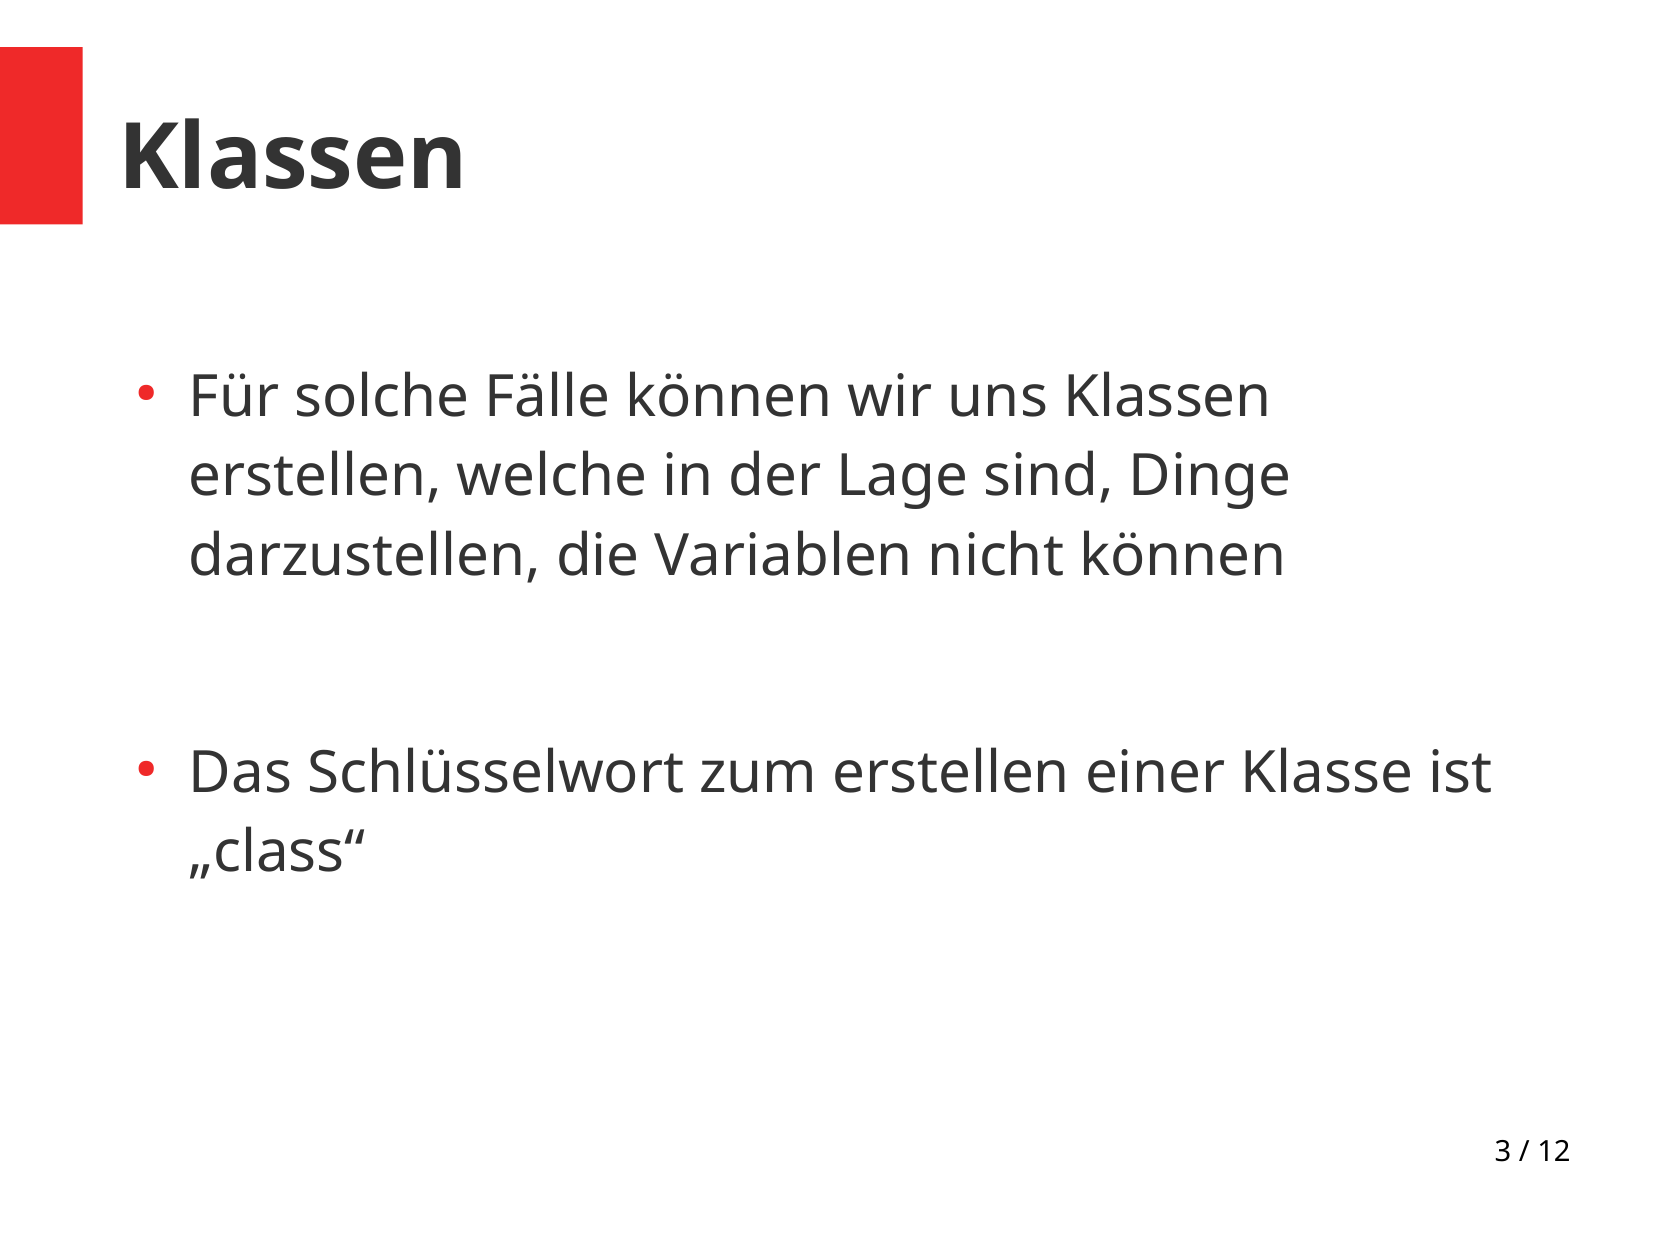

# Klassen
Für solche Fälle können wir uns Klassen erstellen, welche in der Lage sind, Dinge darzustellen, die Variablen nicht können
Das Schlüsselwort zum erstellen einer Klasse ist „class“
3